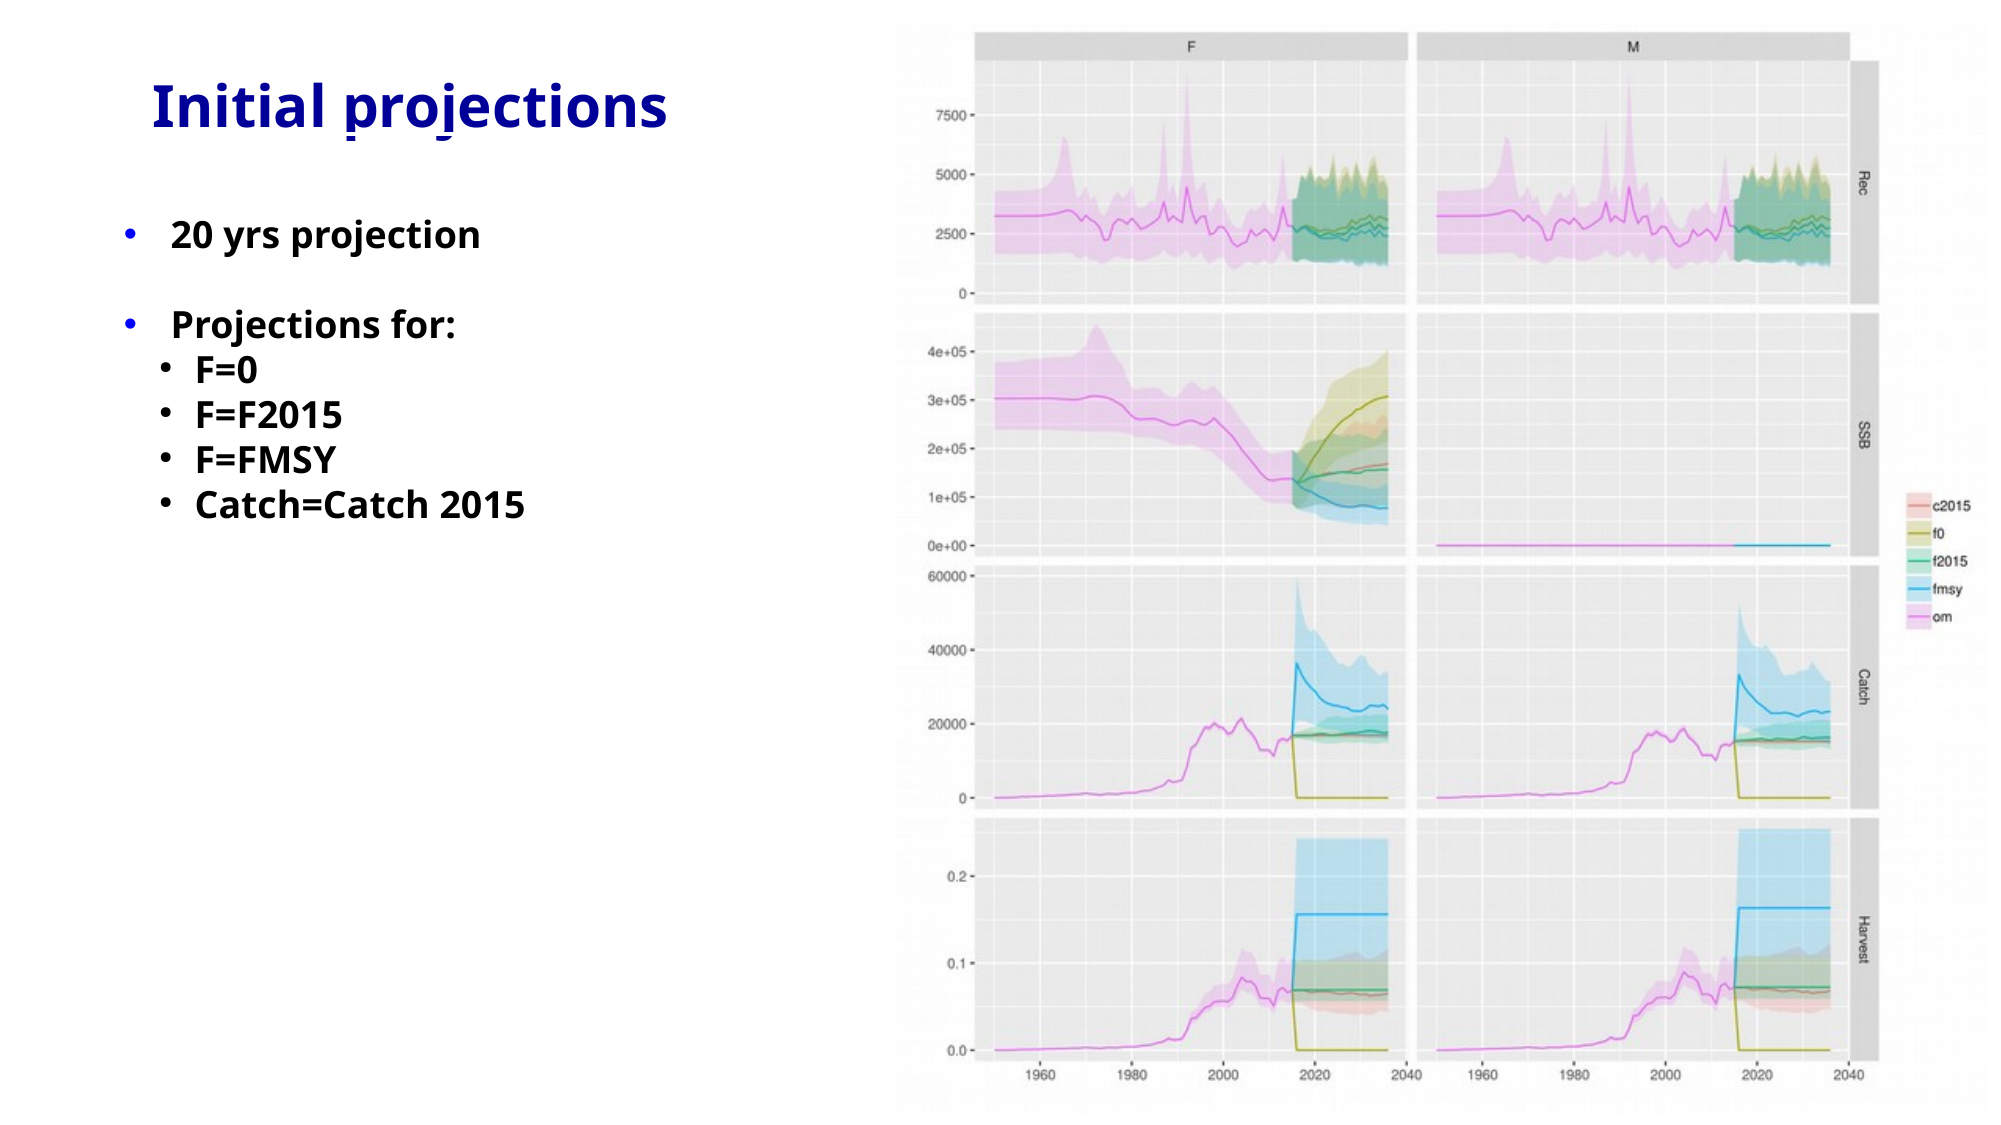

Initial projections
20 yrs projection
Projections for:
F=0
F=F2015
F=FMSY
Catch=Catch 2015